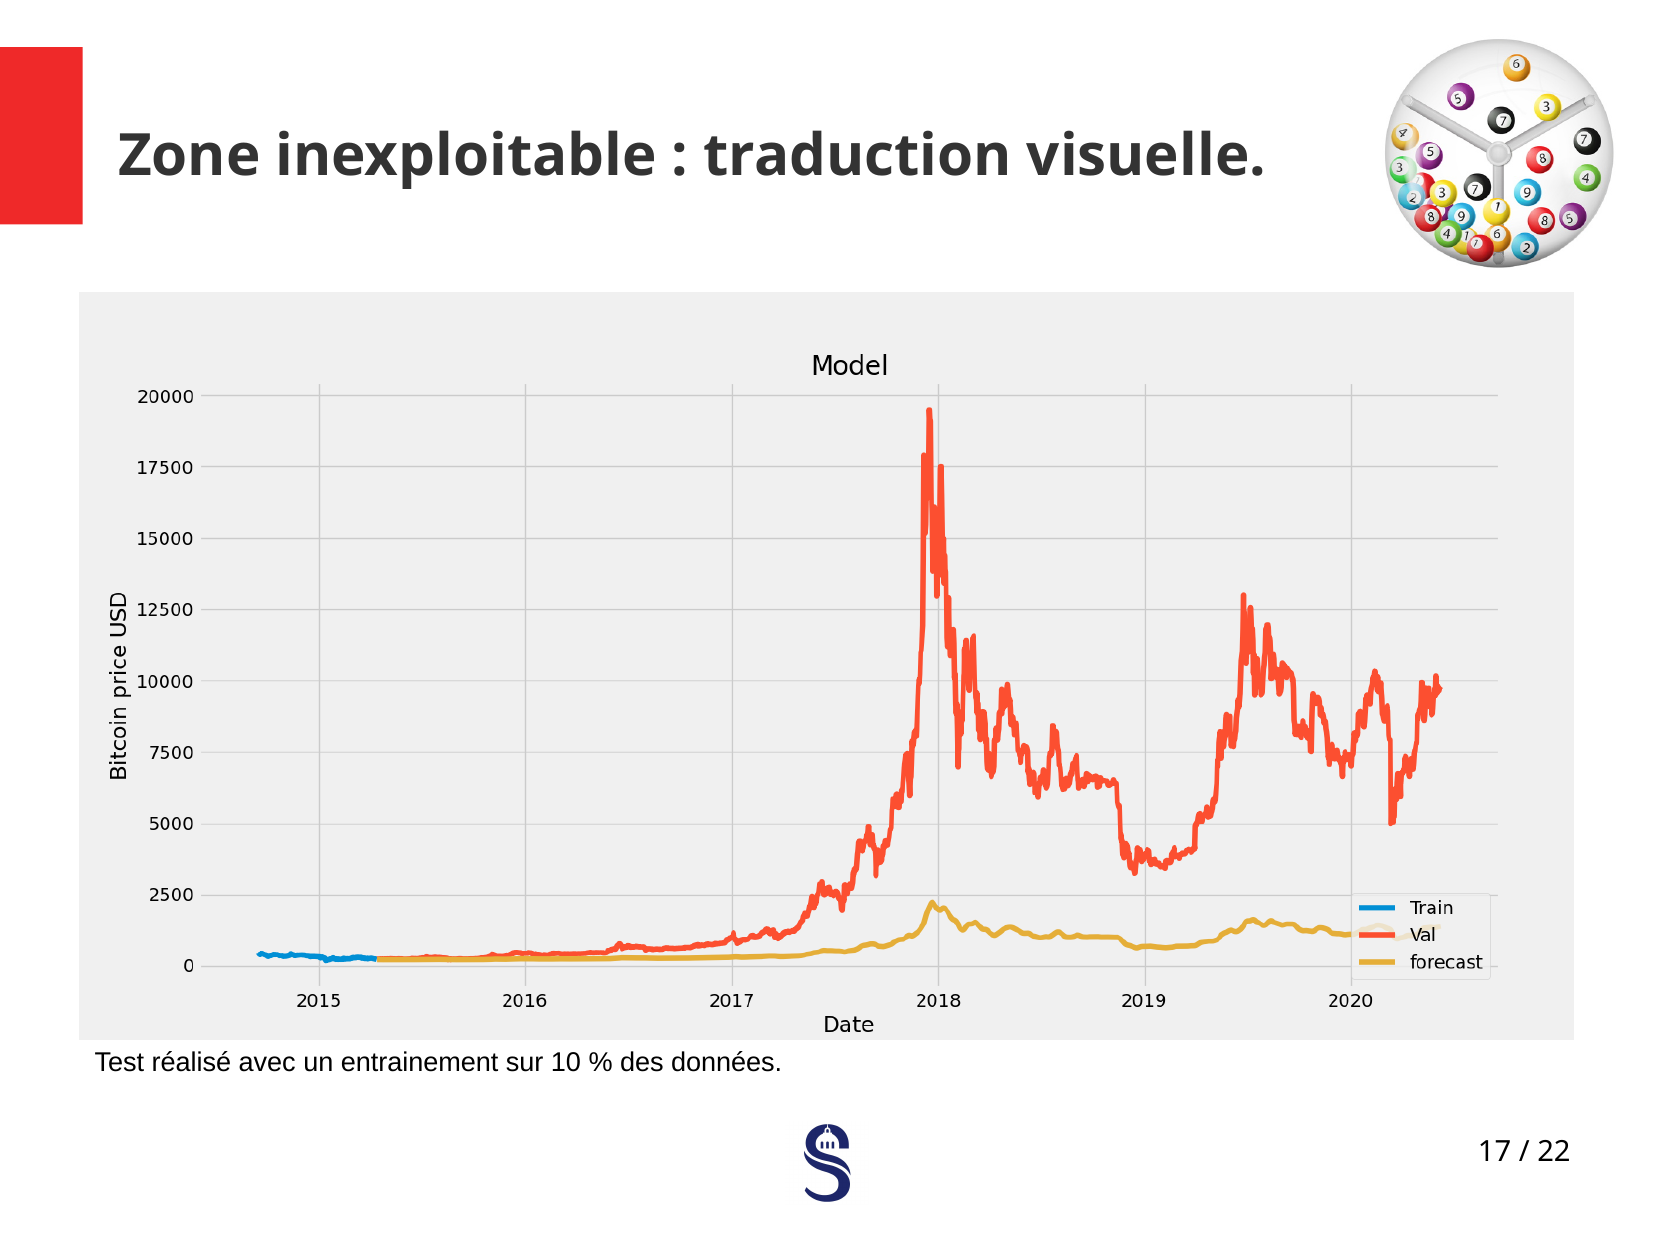

# Zone inexploitable : traduction visuelle.
Test réalisé avec un entrainement sur 10 % des données.
17